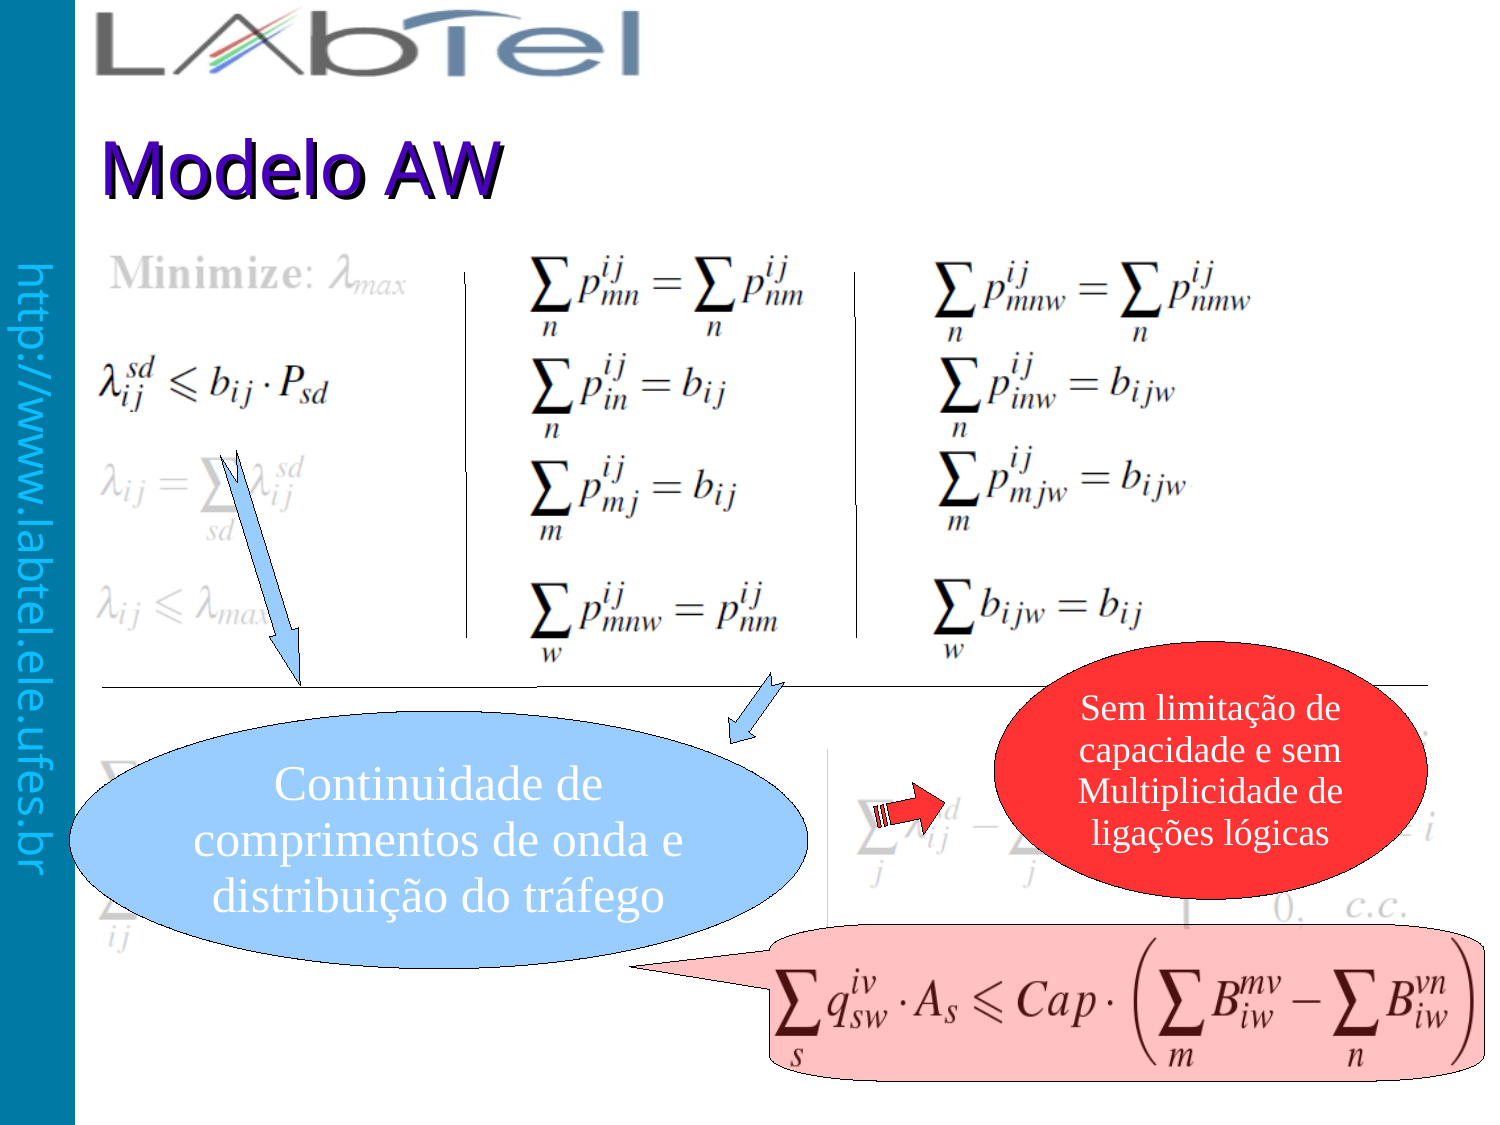

# Modelo AW
Sem limitação de capacidade e sem Multiplicidade de ligações lógicas
Continuidade de comprimentos de onda e distribuição do tráfego